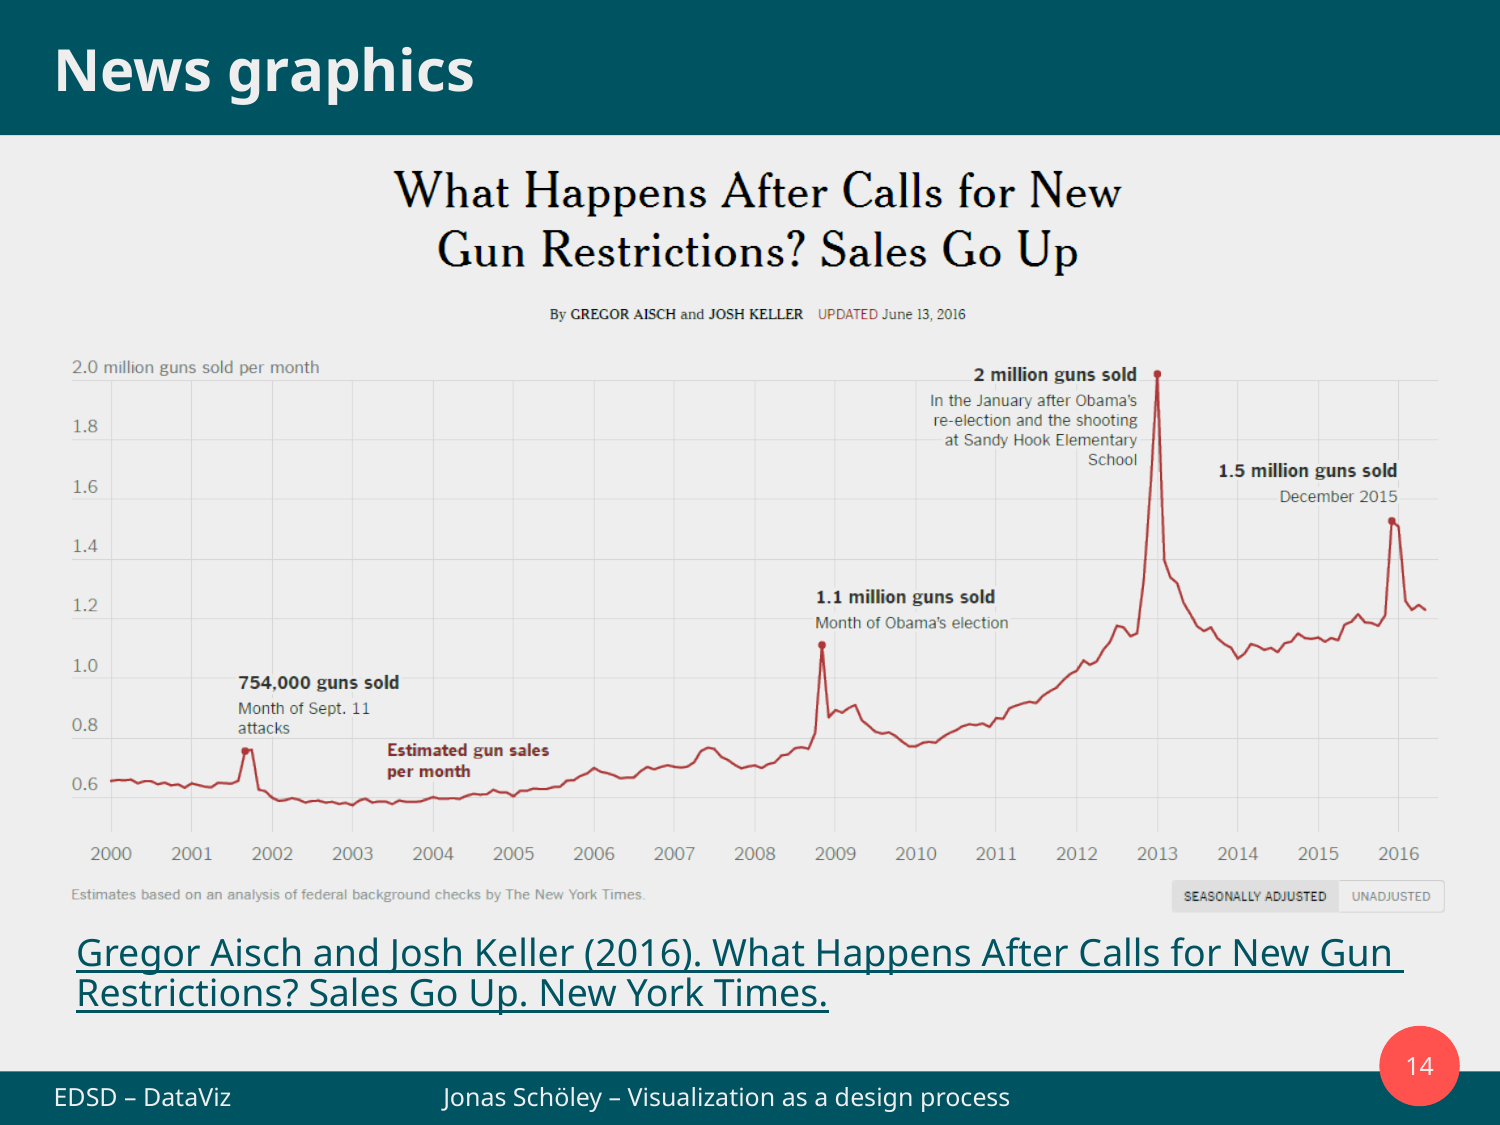

# News graphics
Gregor Aisch and Josh Keller (2016). What Happens After Calls for New Gun Restrictions? Sales Go Up. New York Times.
14
EDSD – DataViz
Jonas Schöley – Visualization as a design process